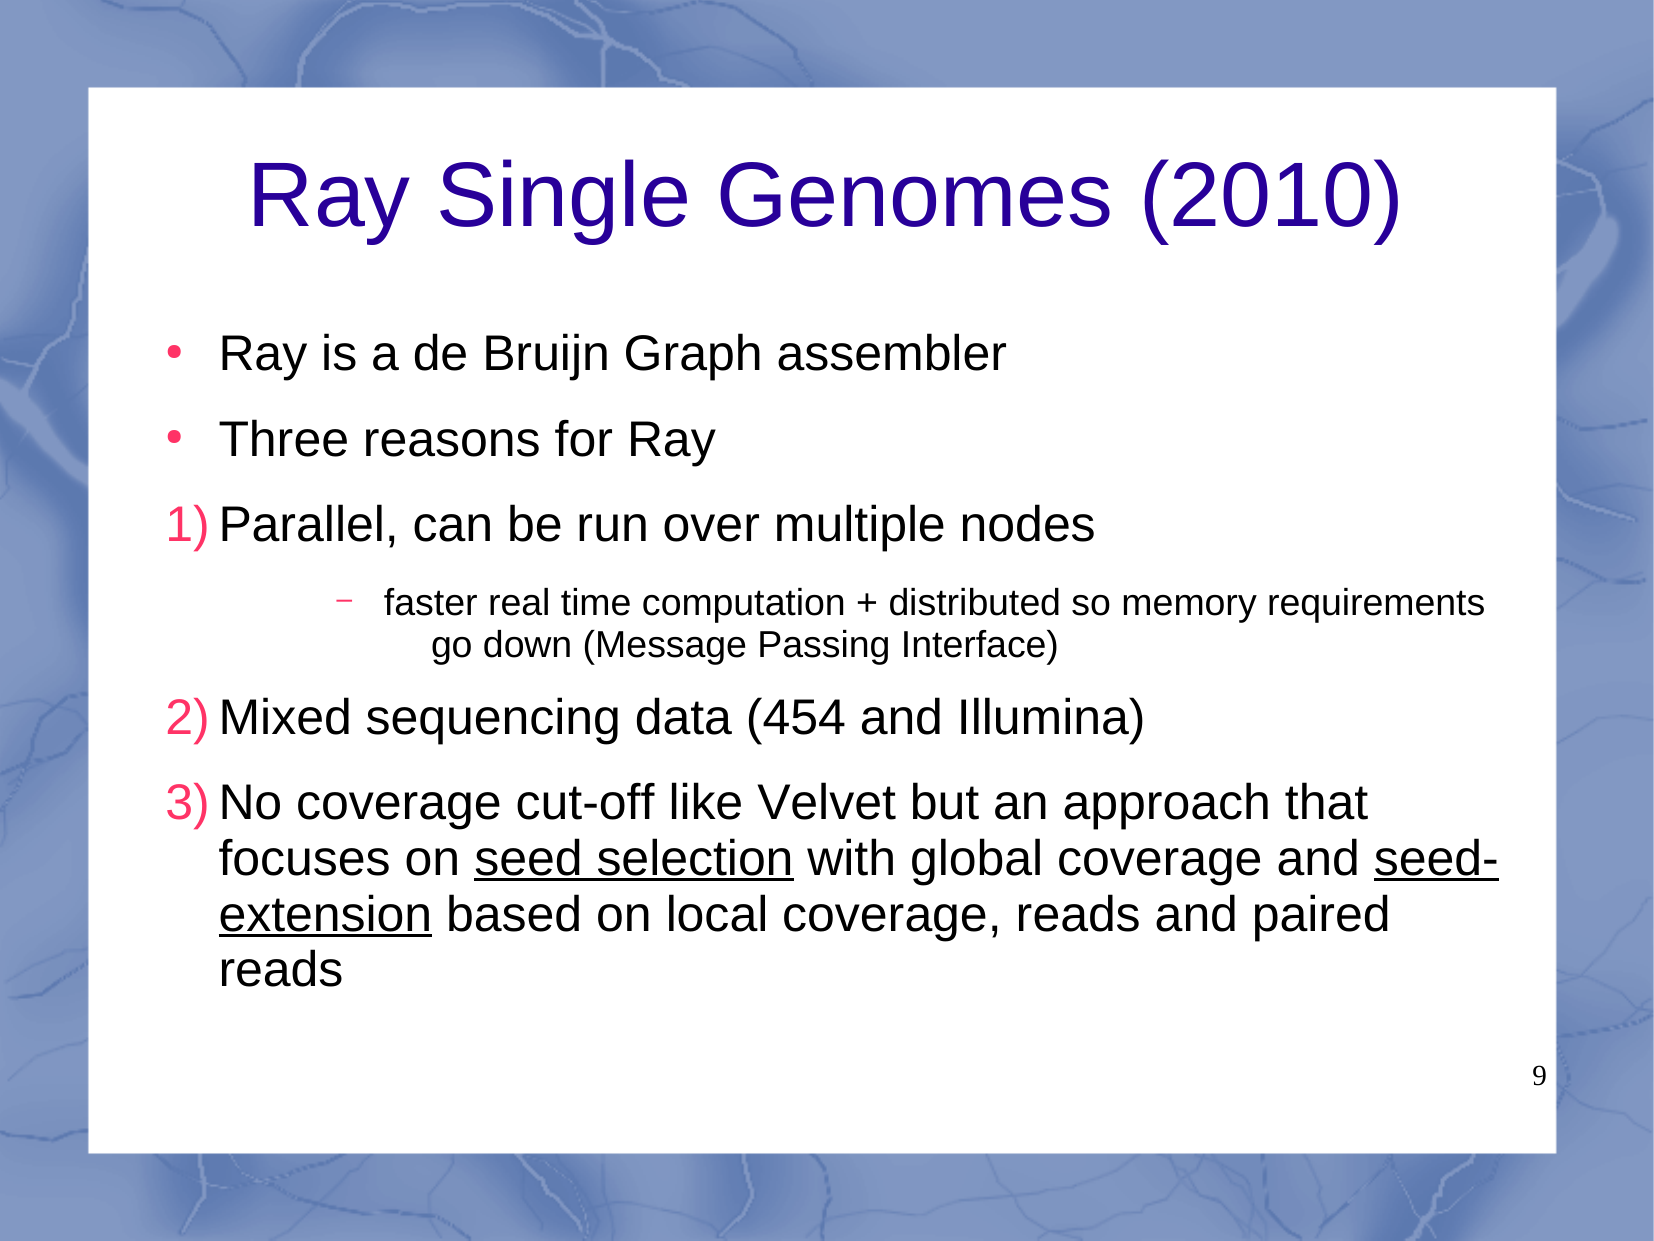

# Ray Single Genomes (2010)
Ray is a de Bruijn Graph assembler
Three reasons for Ray
Parallel, can be run over multiple nodes
faster real time computation + distributed so memory requirements go down (Message Passing Interface)
Mixed sequencing data (454 and Illumina)
No coverage cut-off like Velvet but an approach that focuses on seed selection with global coverage and seed-extension based on local coverage, reads and paired reads
9